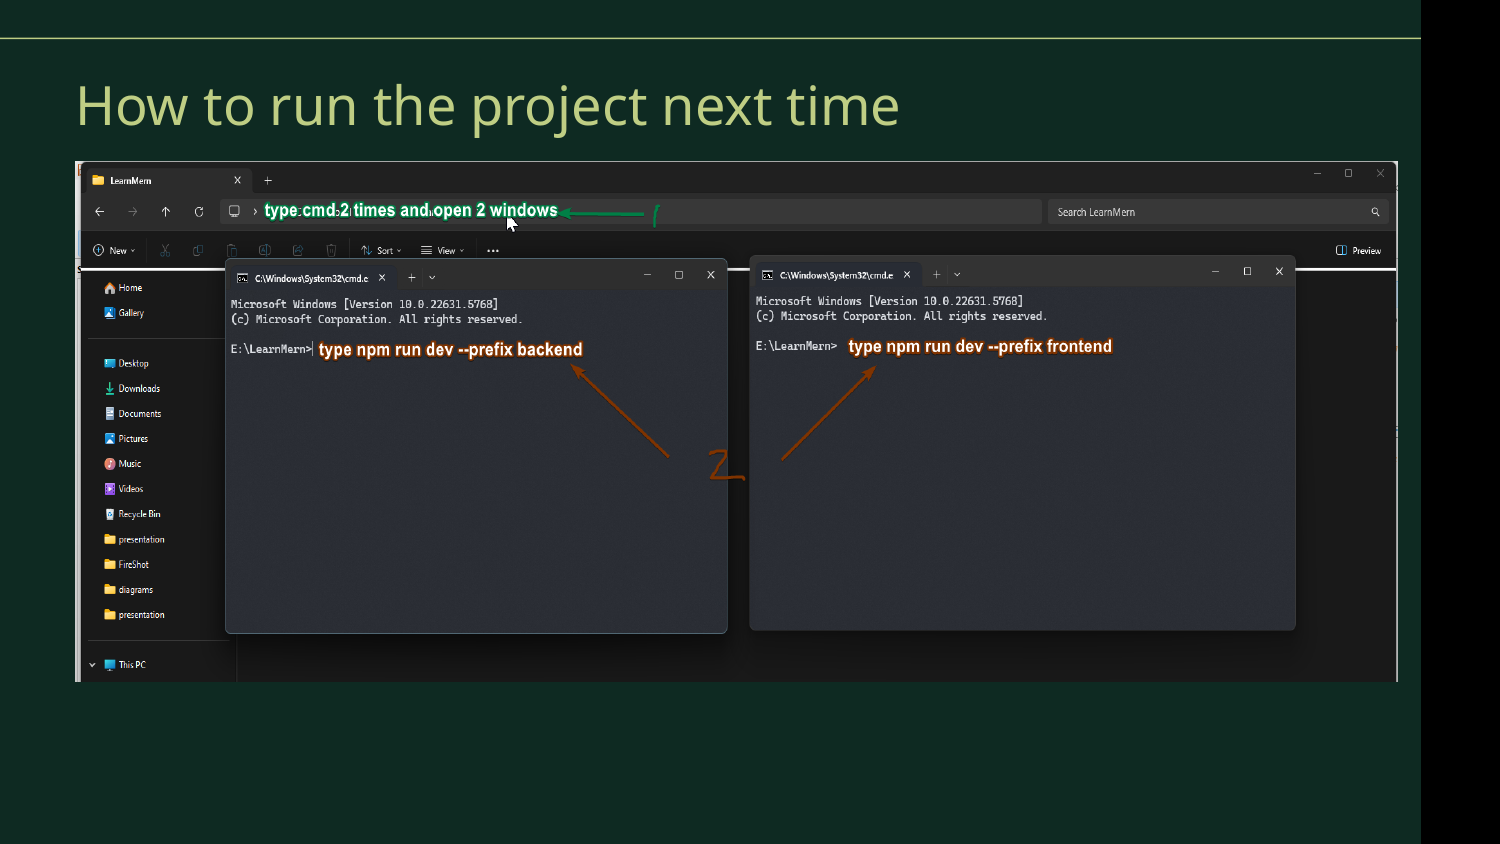

# How to run the project next time